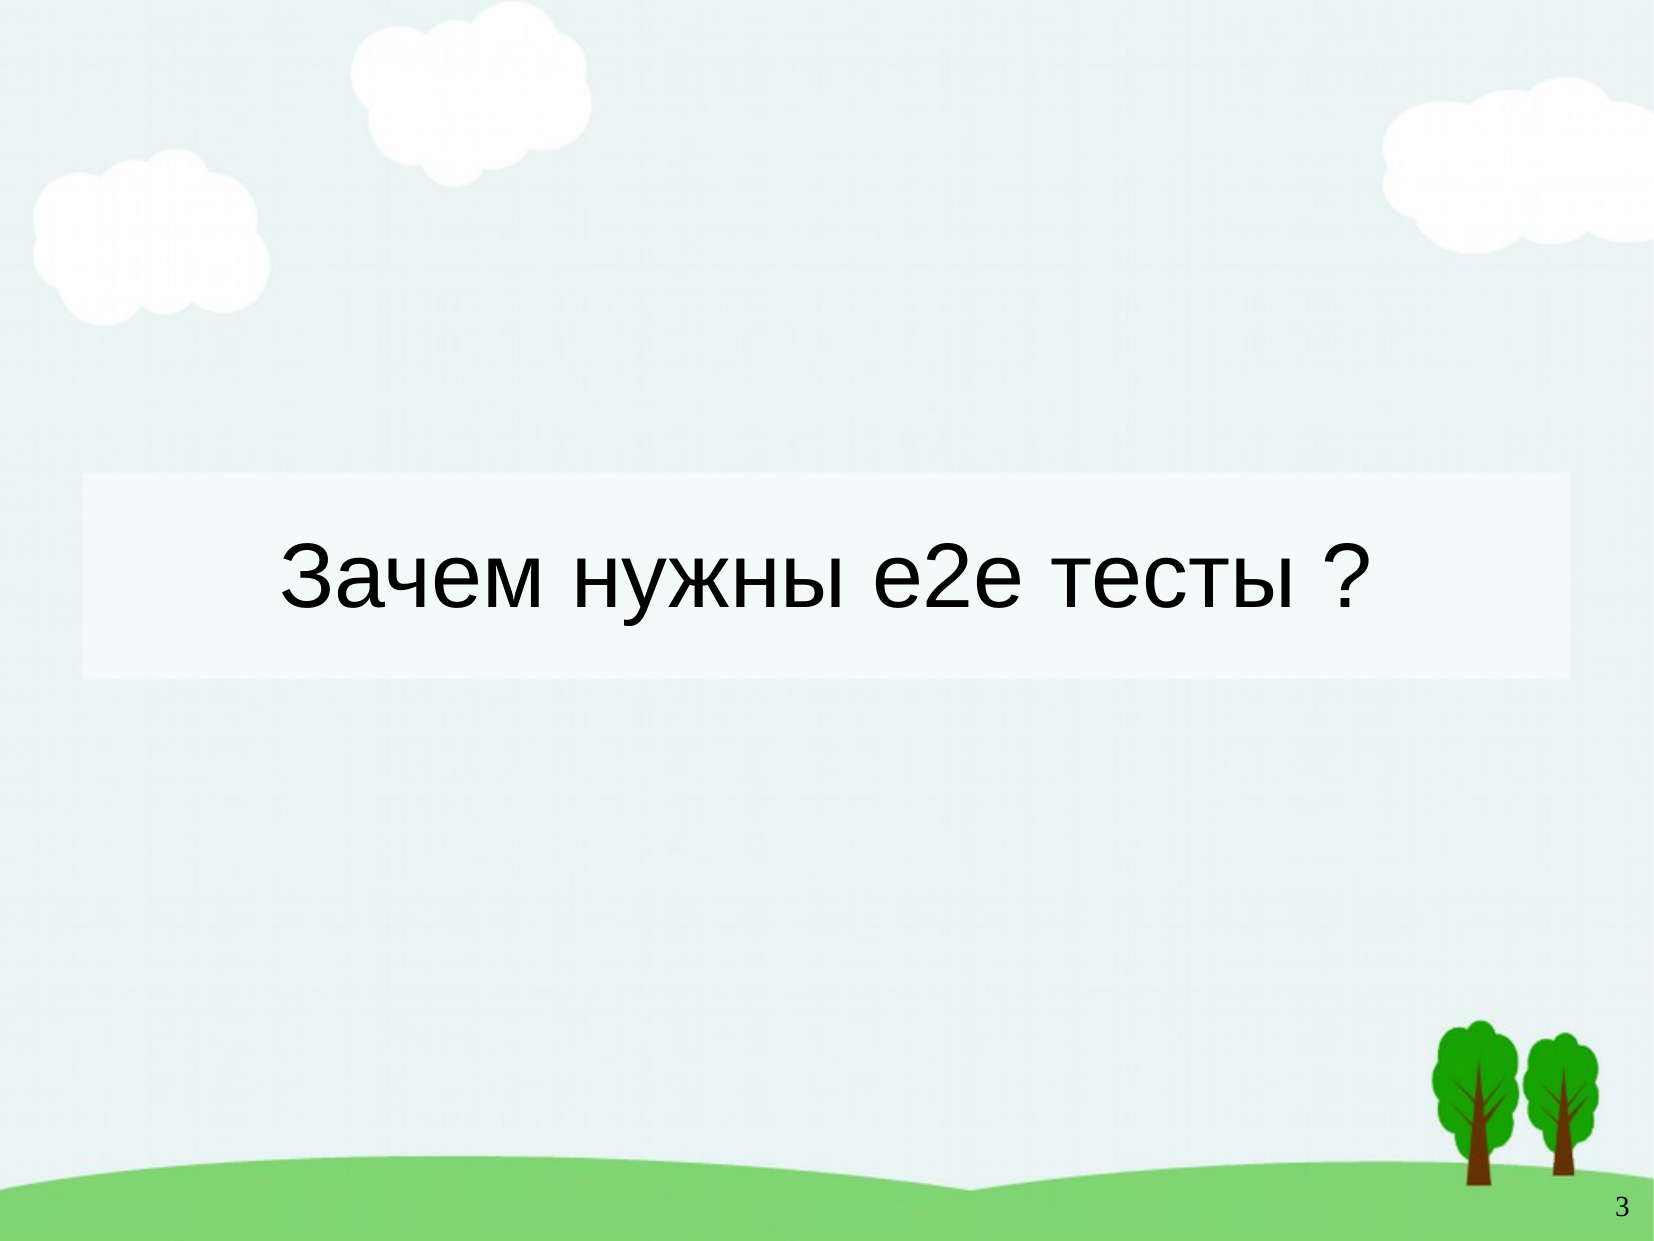

# Зачем нужны e2e тесты ?
3